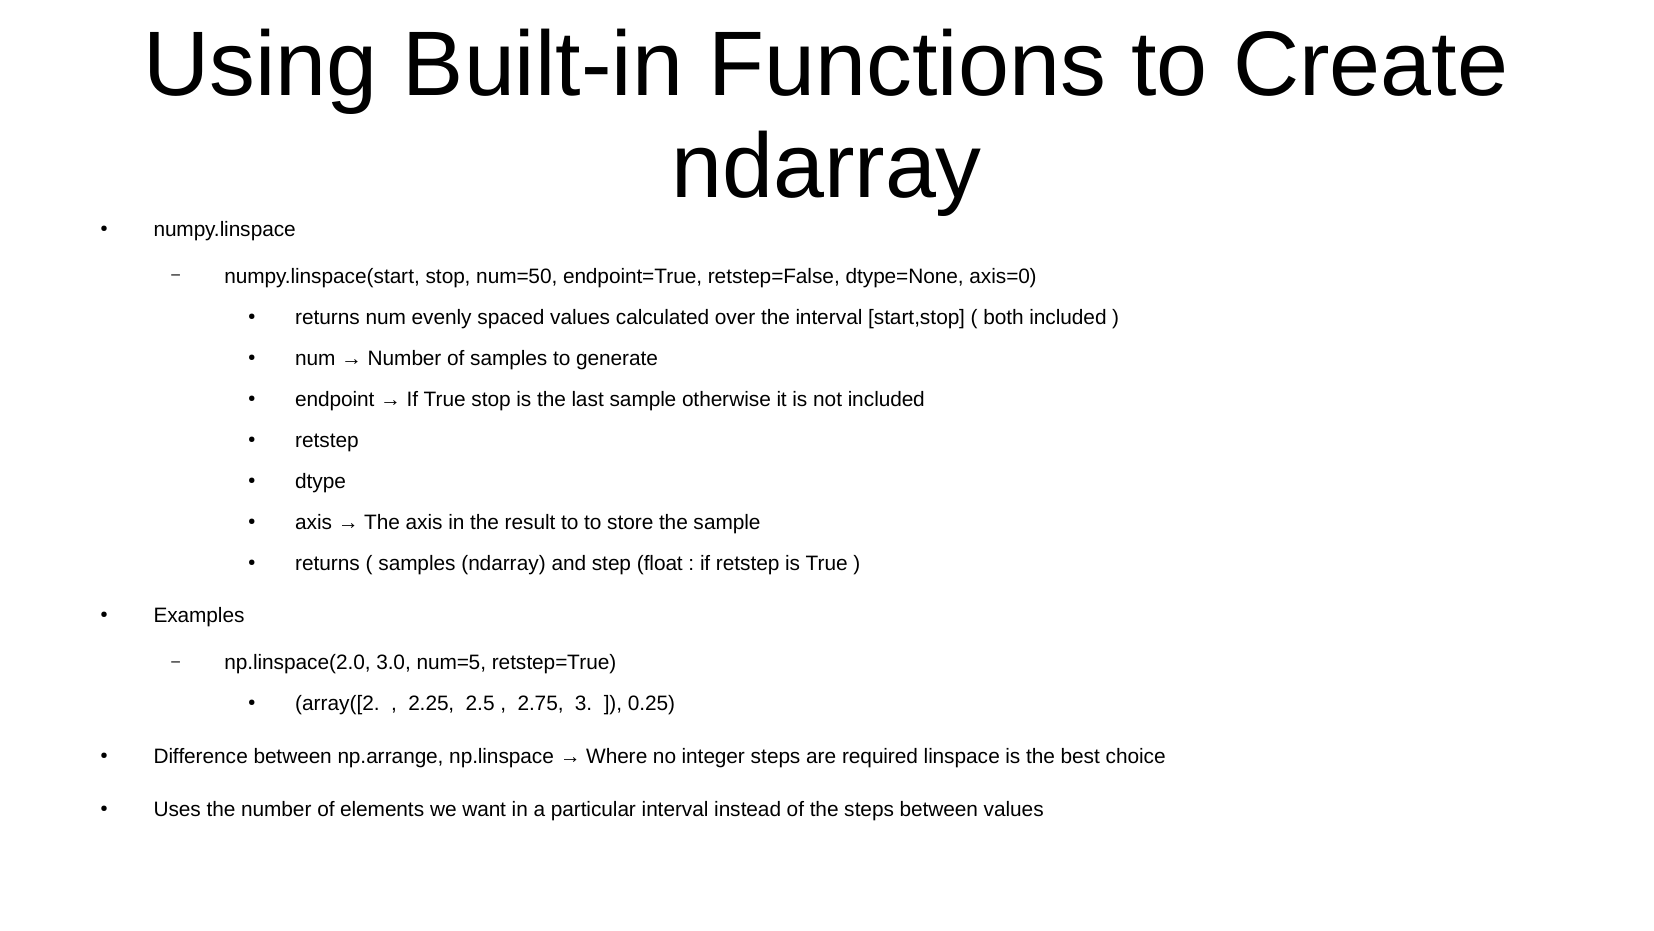

# Using Built-in Functions to Create ndarray
numpy.linspace
numpy.linspace(start, stop, num=50, endpoint=True, retstep=False, dtype=None, axis=0)
returns num evenly spaced values calculated over the interval [start,stop] ( both included )
num → Number of samples to generate
endpoint → If True stop is the last sample otherwise it is not included
retstep
dtype
axis → The axis in the result to to store the sample
returns ( samples (ndarray) and step (float : if retstep is True )
Examples
np.linspace(2.0, 3.0, num=5, retstep=True)
(array([2. , 2.25, 2.5 , 2.75, 3. ]), 0.25)
Difference between np.arrange, np.linspace → Where no integer steps are required linspace is the best choice
Uses the number of elements we want in a particular interval instead of the steps between values